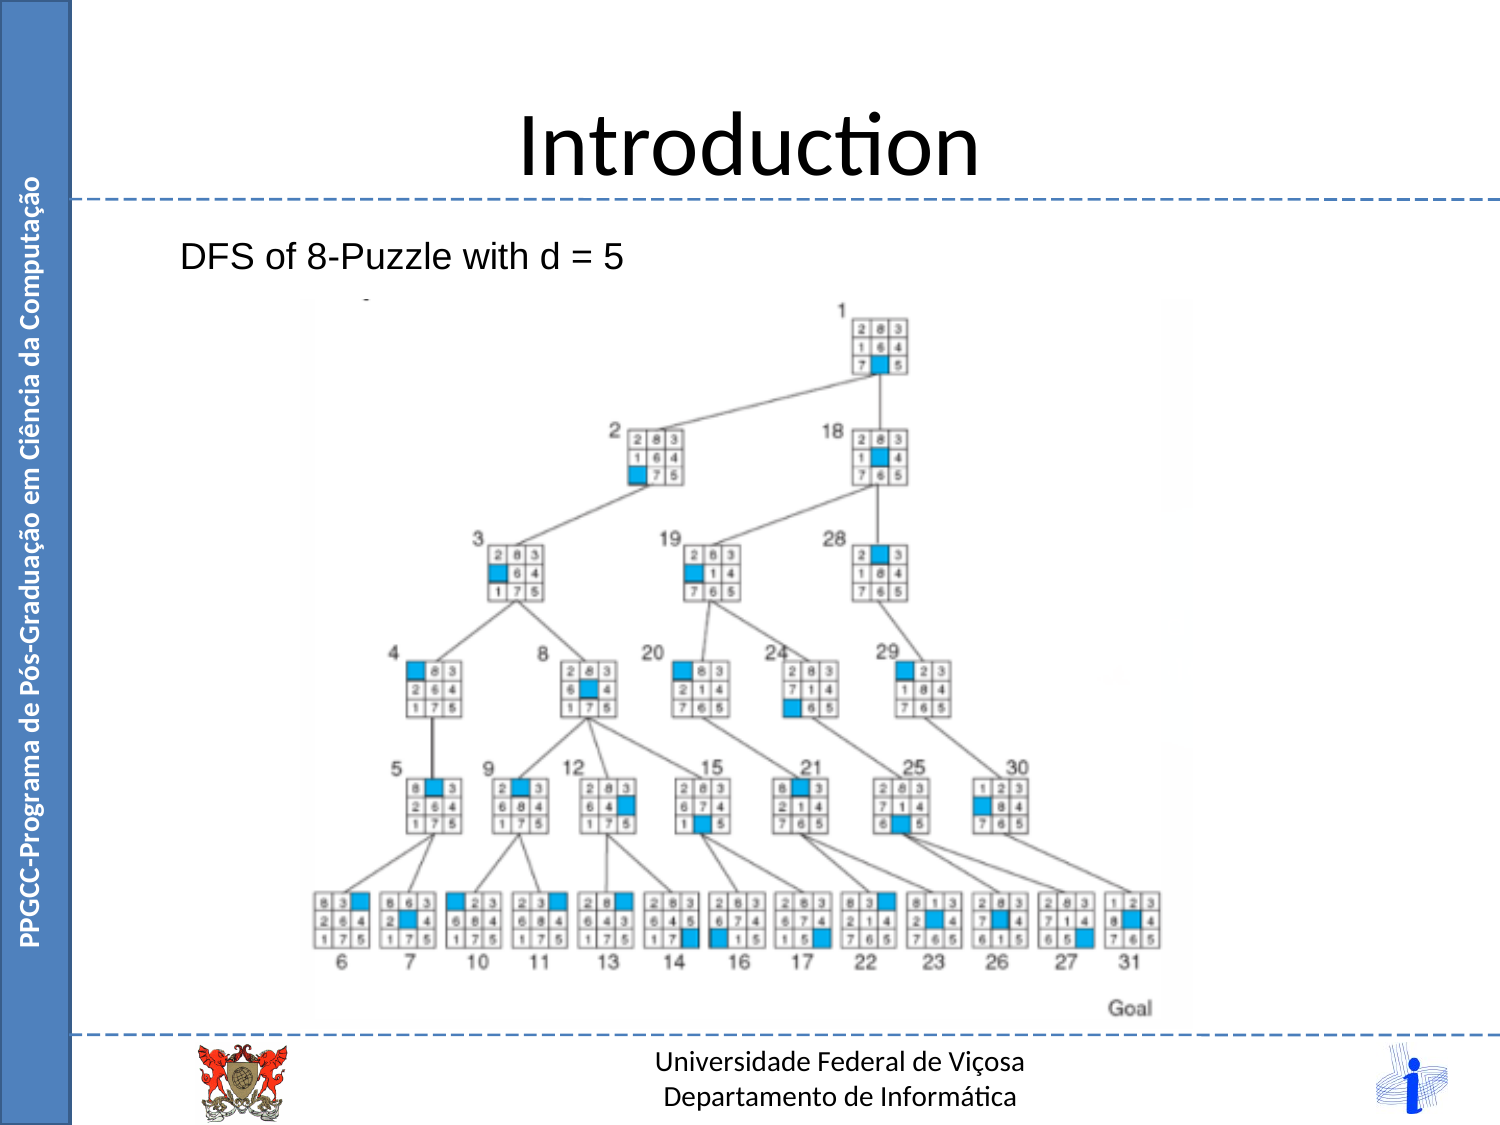

Introduction
DFS of 8-Puzzle with d = 5
PPGCC-Programa de Pós-Graduação em Ciência da Computação
Universidade Federal de Viçosa
Departamento de Informática